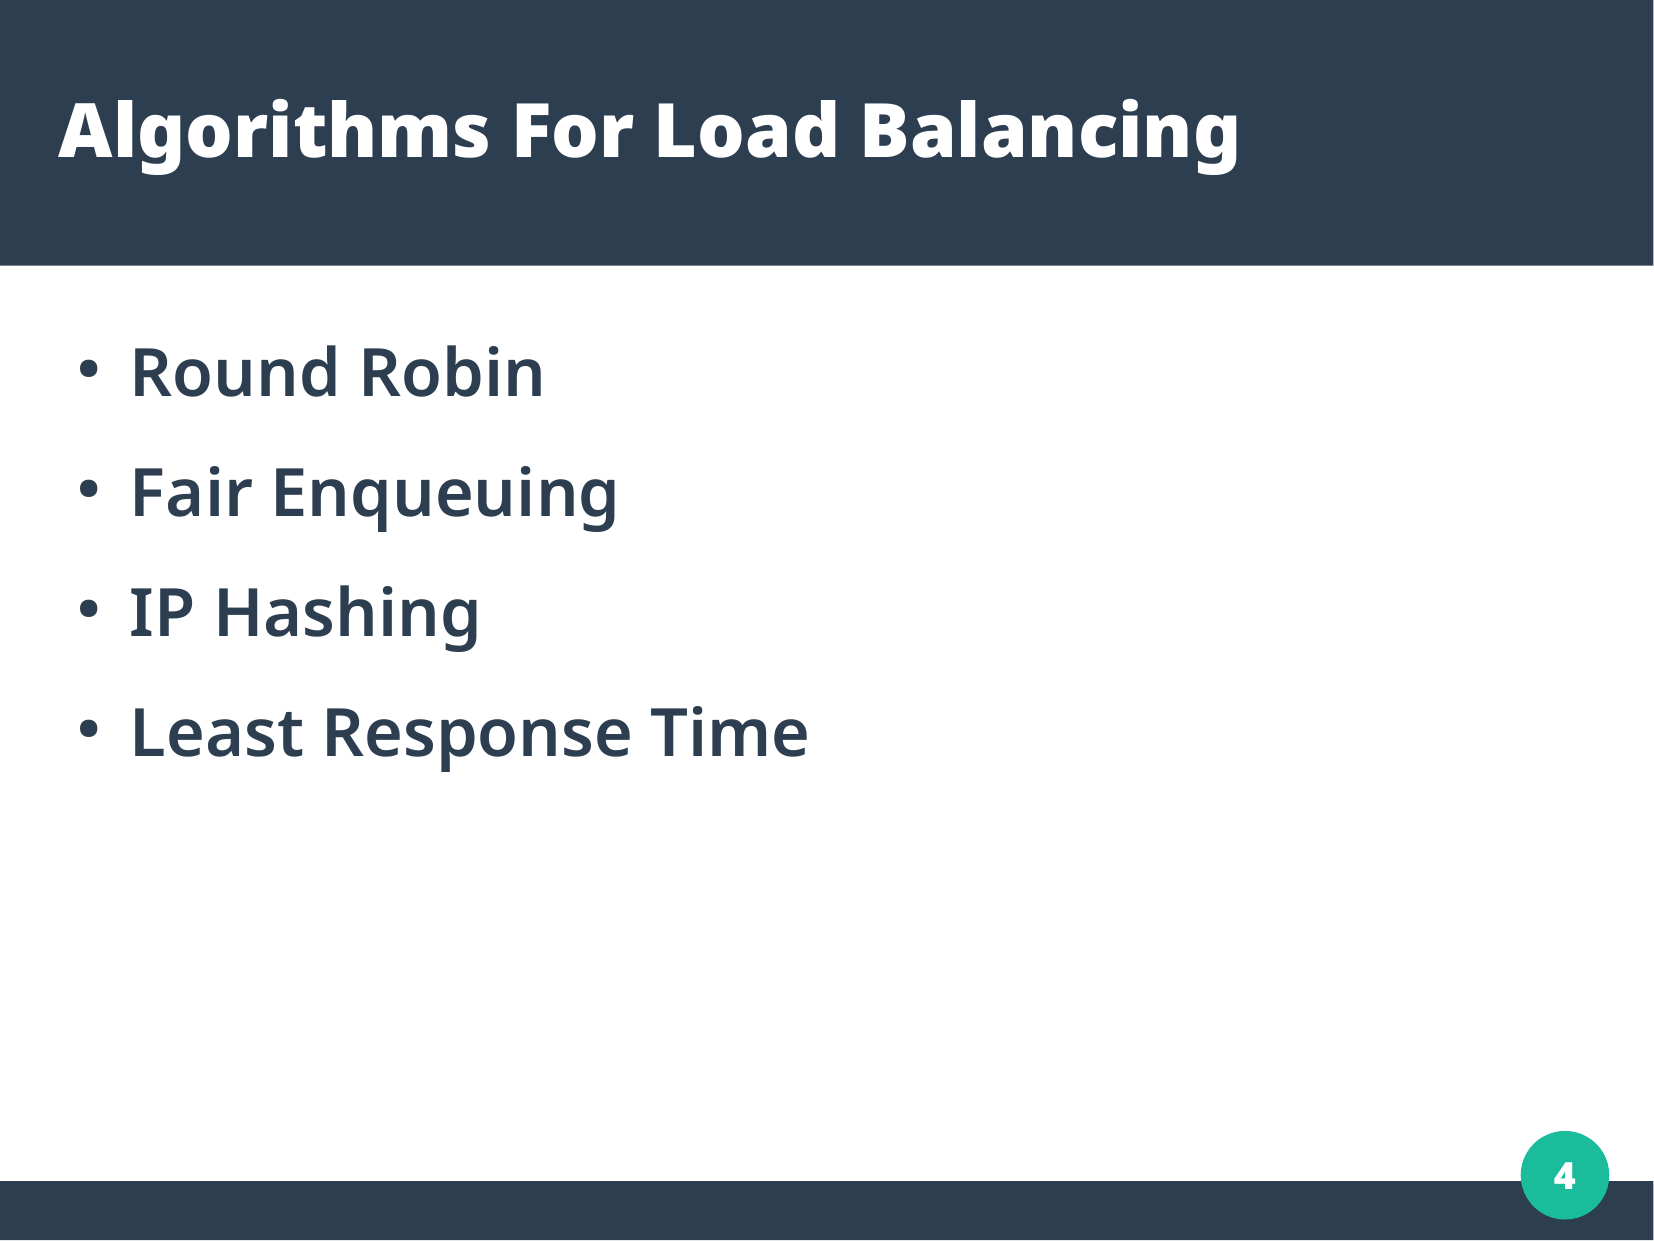

# Algorithms For Load Balancing
Round Robin
Fair Enqueuing
IP Hashing
Least Response Time
4